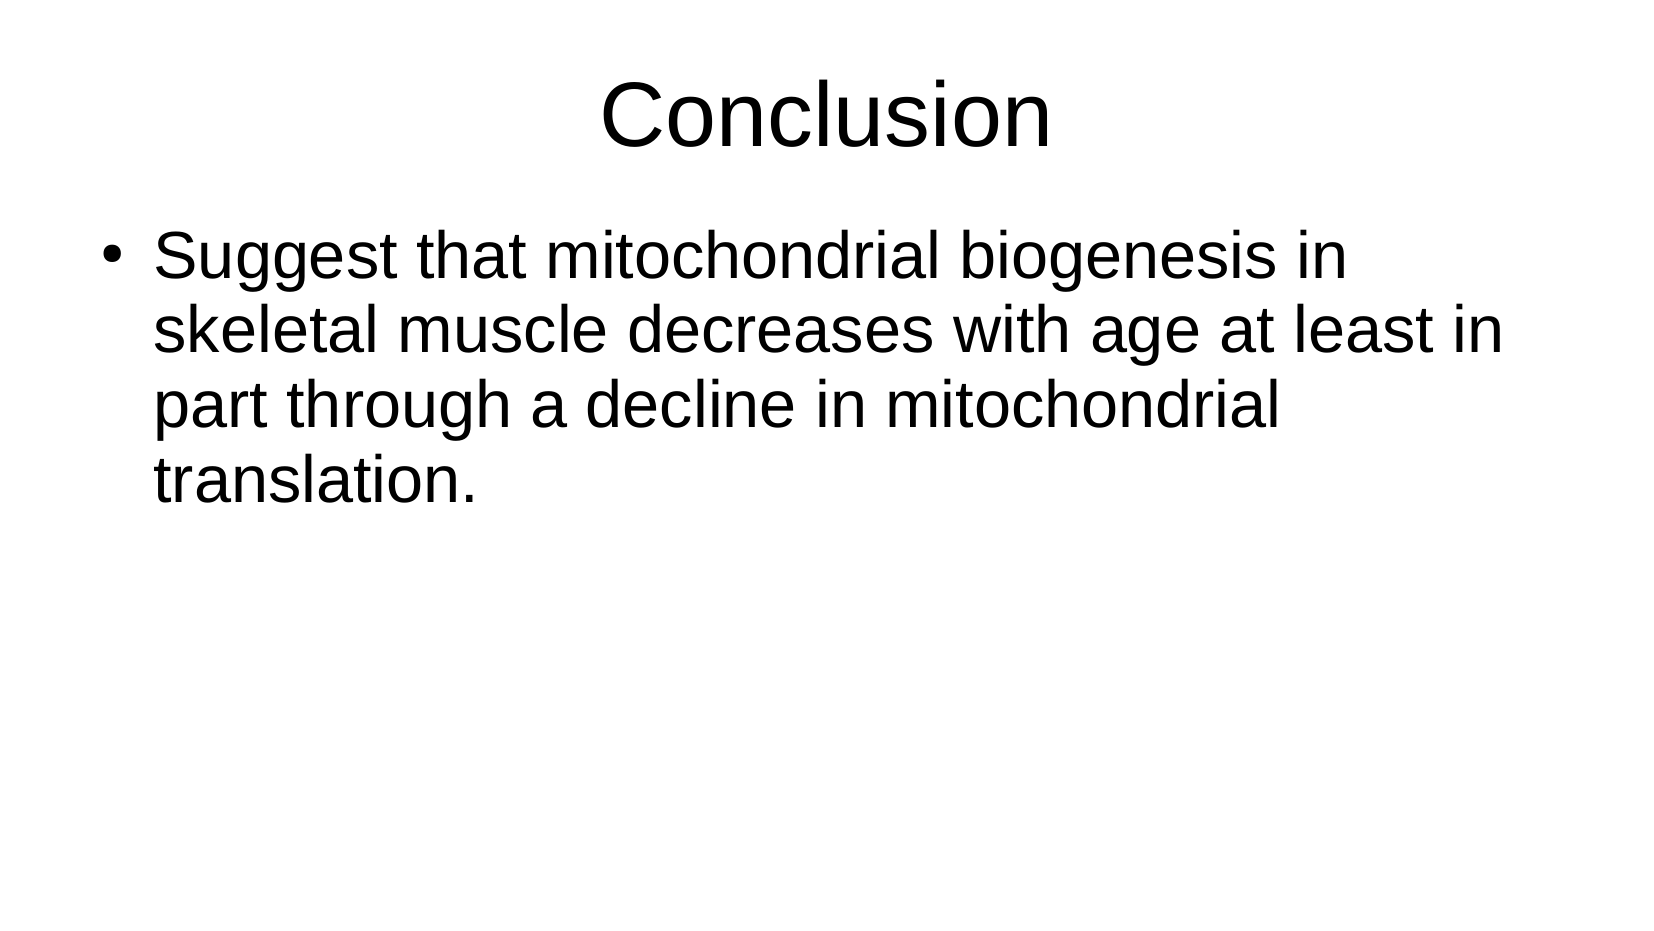

# Conclusion
Suggest that mitochondrial biogenesis in skeletal muscle decreases with age at least in part through a decline in mitochondrial translation.